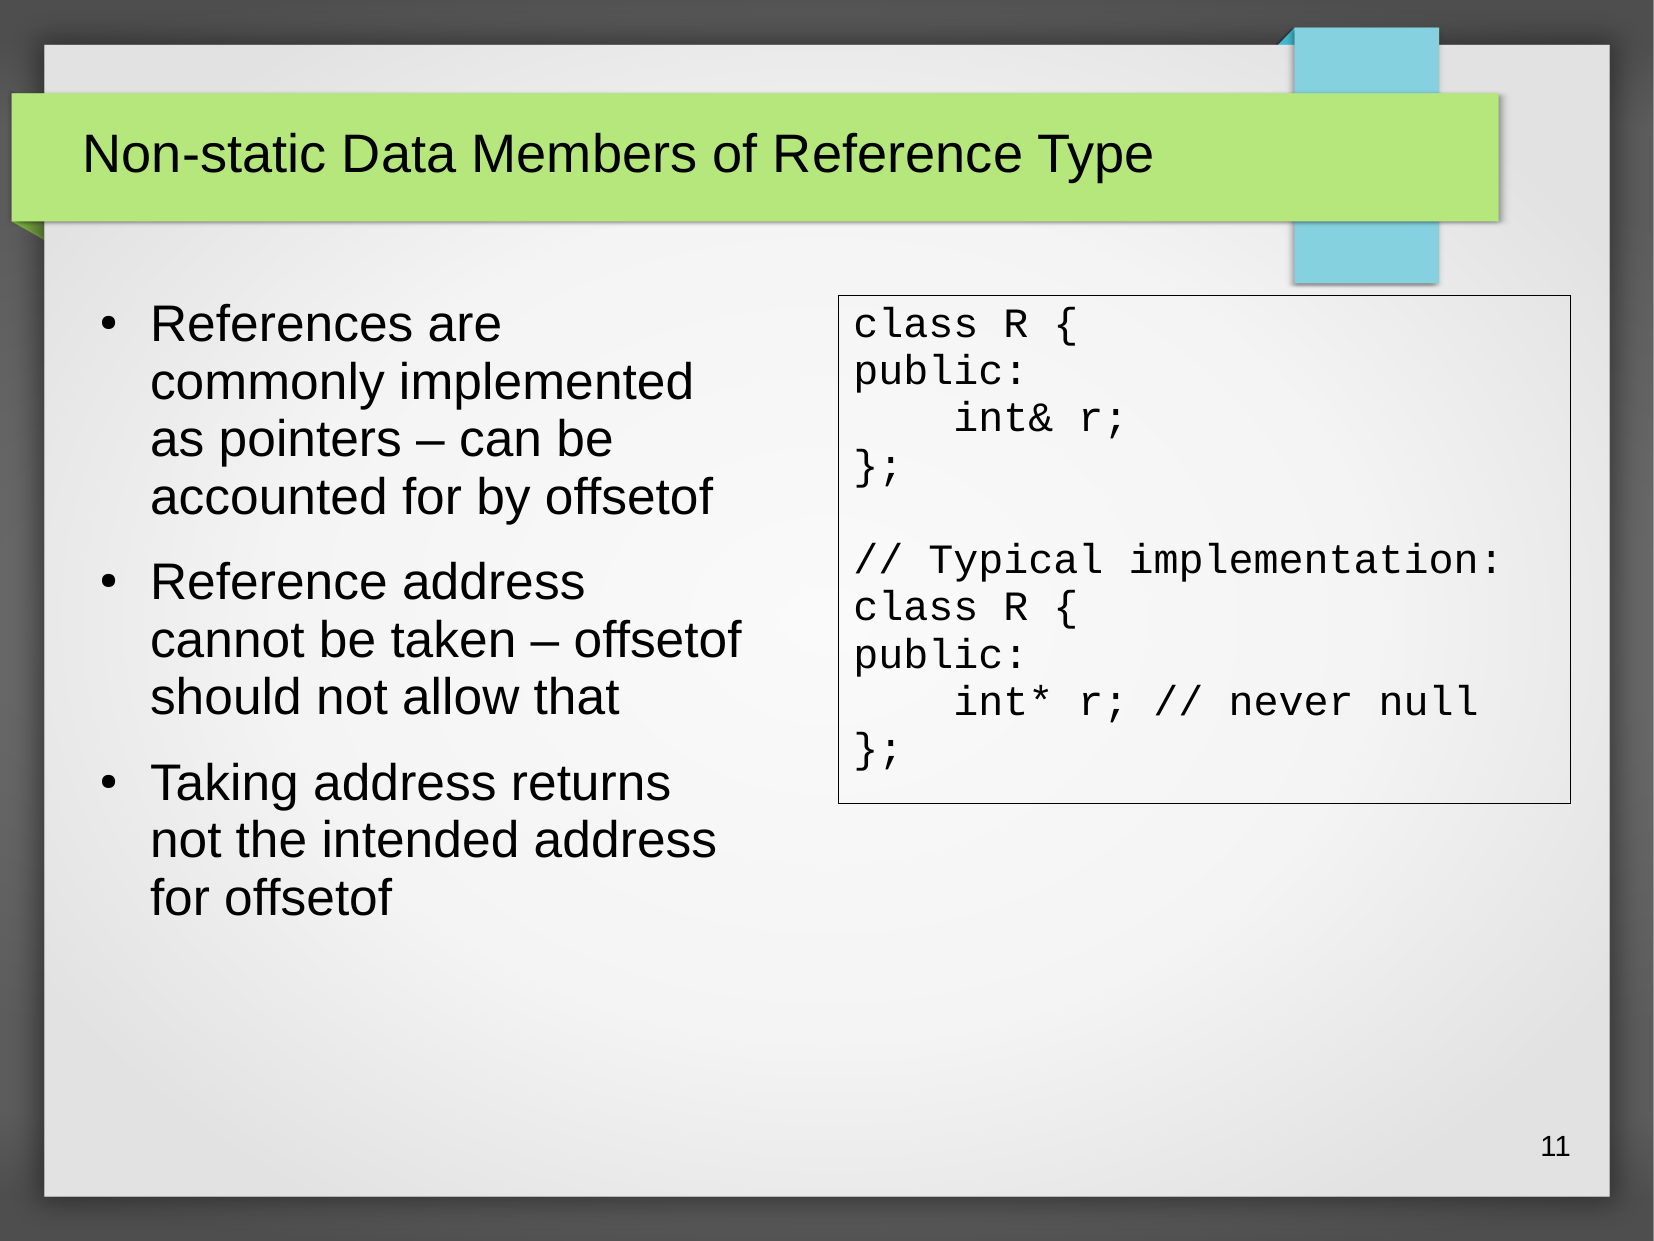

# Non-static Data Members of Reference Type
References are commonly implemented as pointers – can be accounted for by offsetof
Reference address cannot be taken – offsetof should not allow that
Taking address returns not the intended address for offsetof
class R {
public:
 int& r;
};
// Typical implementation:
class R {
public:
 int* r; // never null
};
11